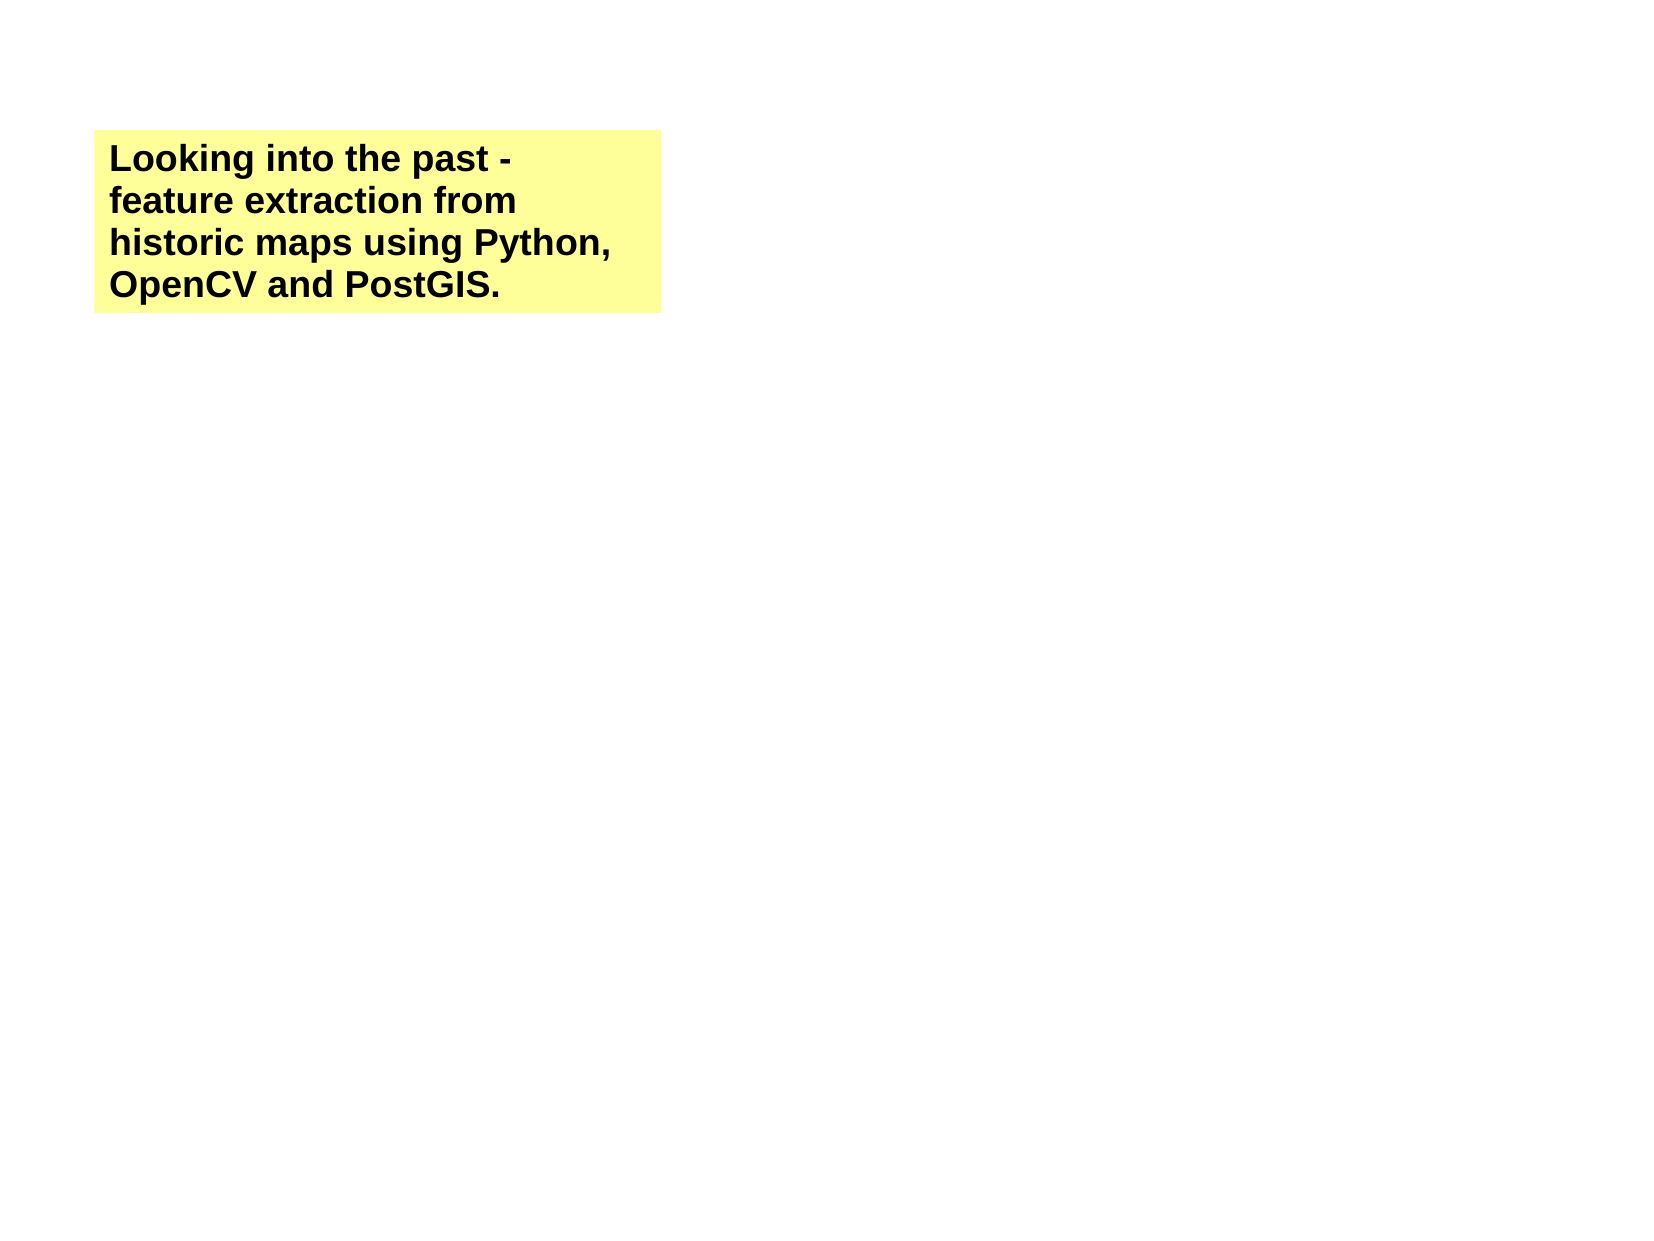

Looking into the past - feature extraction from historic maps using Python, OpenCV and PostGIS.